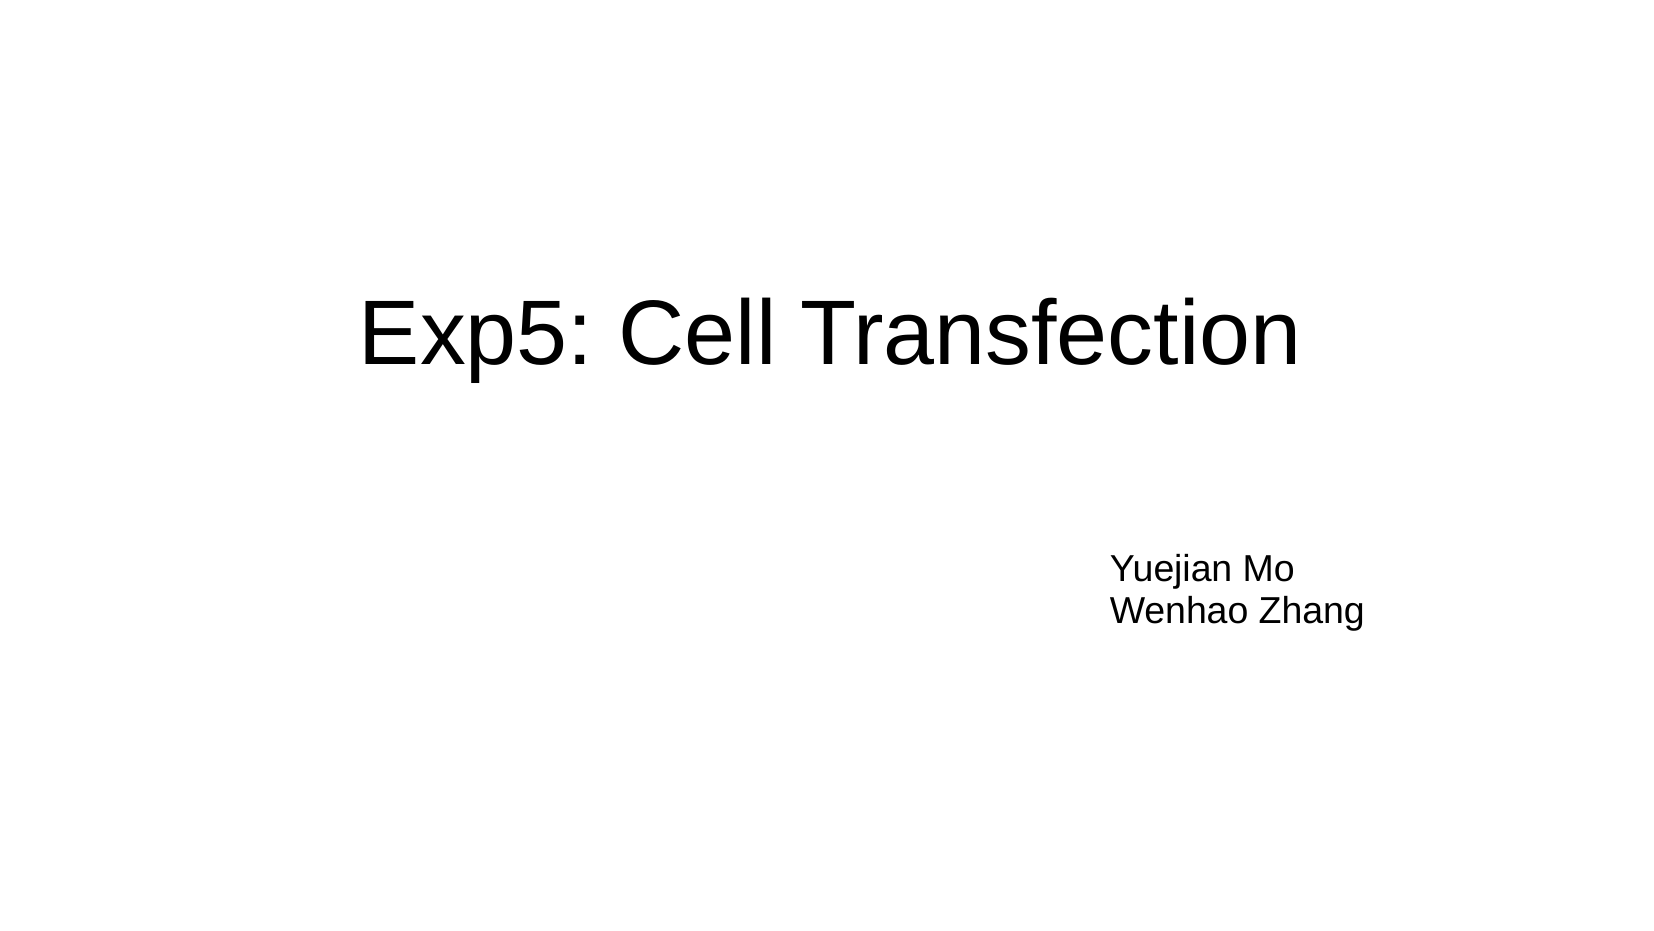

# Exp5: Cell Transfection
Yuejian Mo
Wenhao Zhang